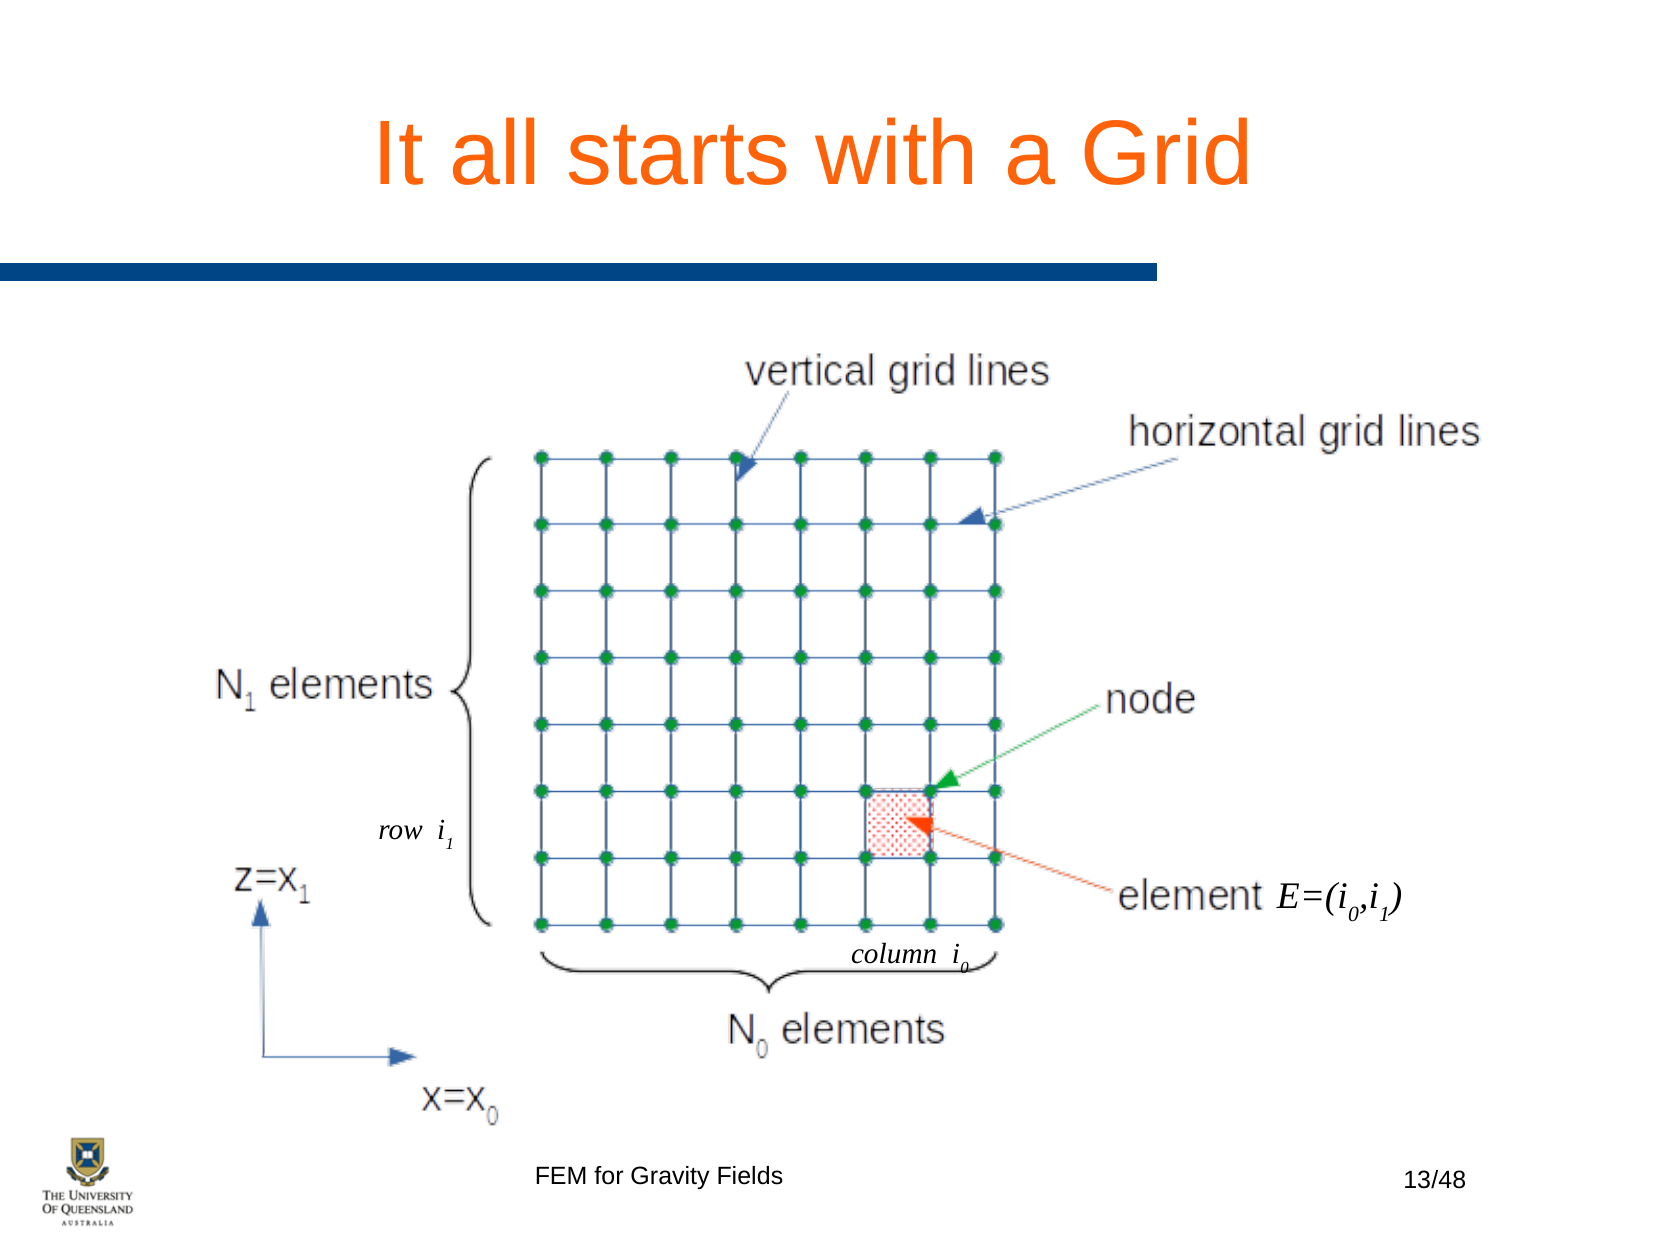

# It all starts with a Grid
row i1
E=(i0,i1)
column i0